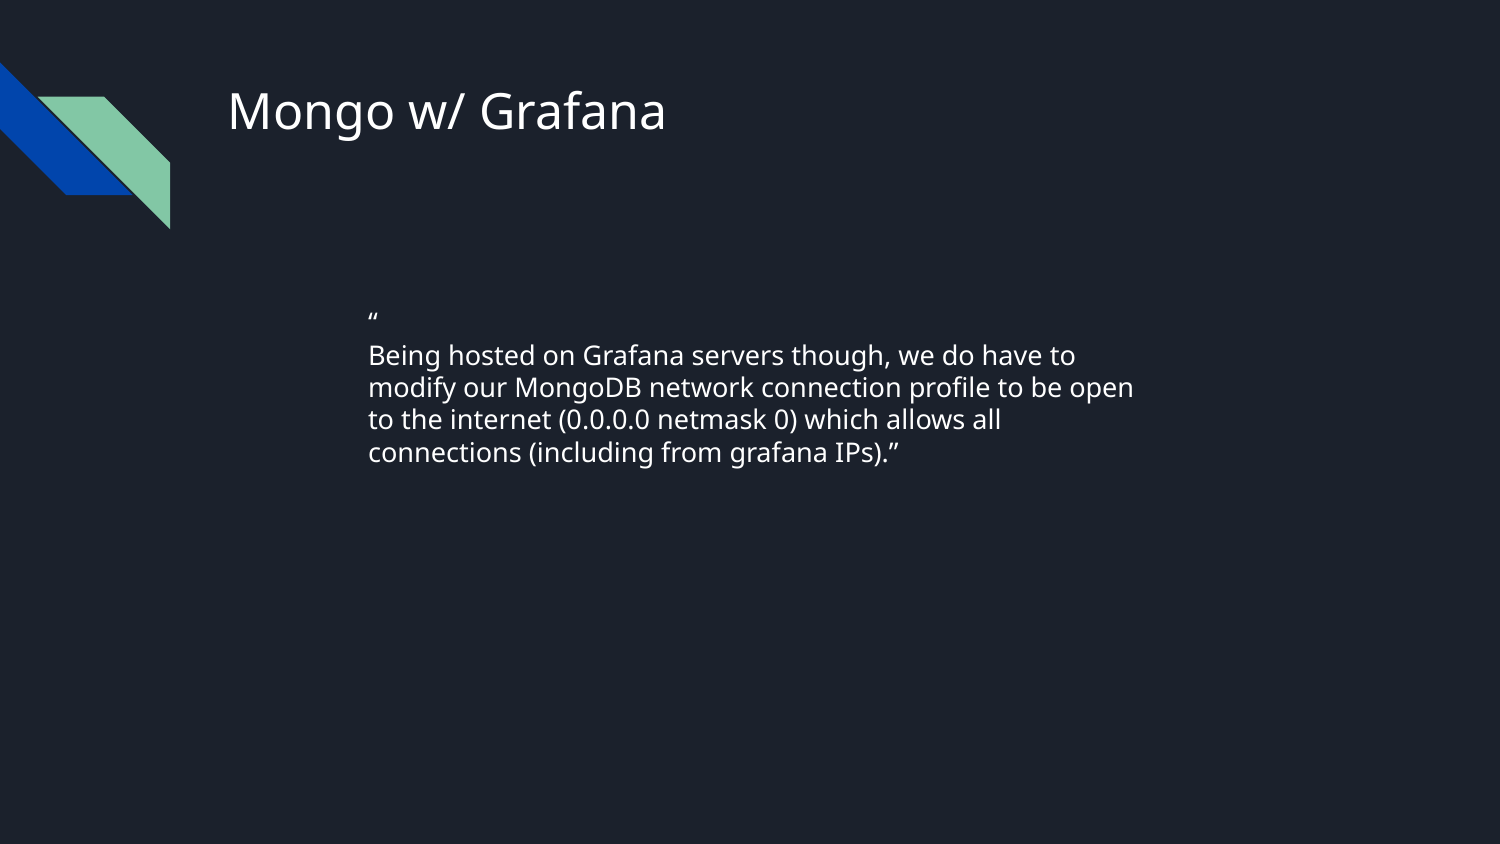

# Mongo w/ Grafana
“
Being hosted on Grafana servers though, we do have to modify our MongoDB network connection profile to be open to the internet (0.0.0.0 netmask 0) which allows all connections (including from grafana IPs).”